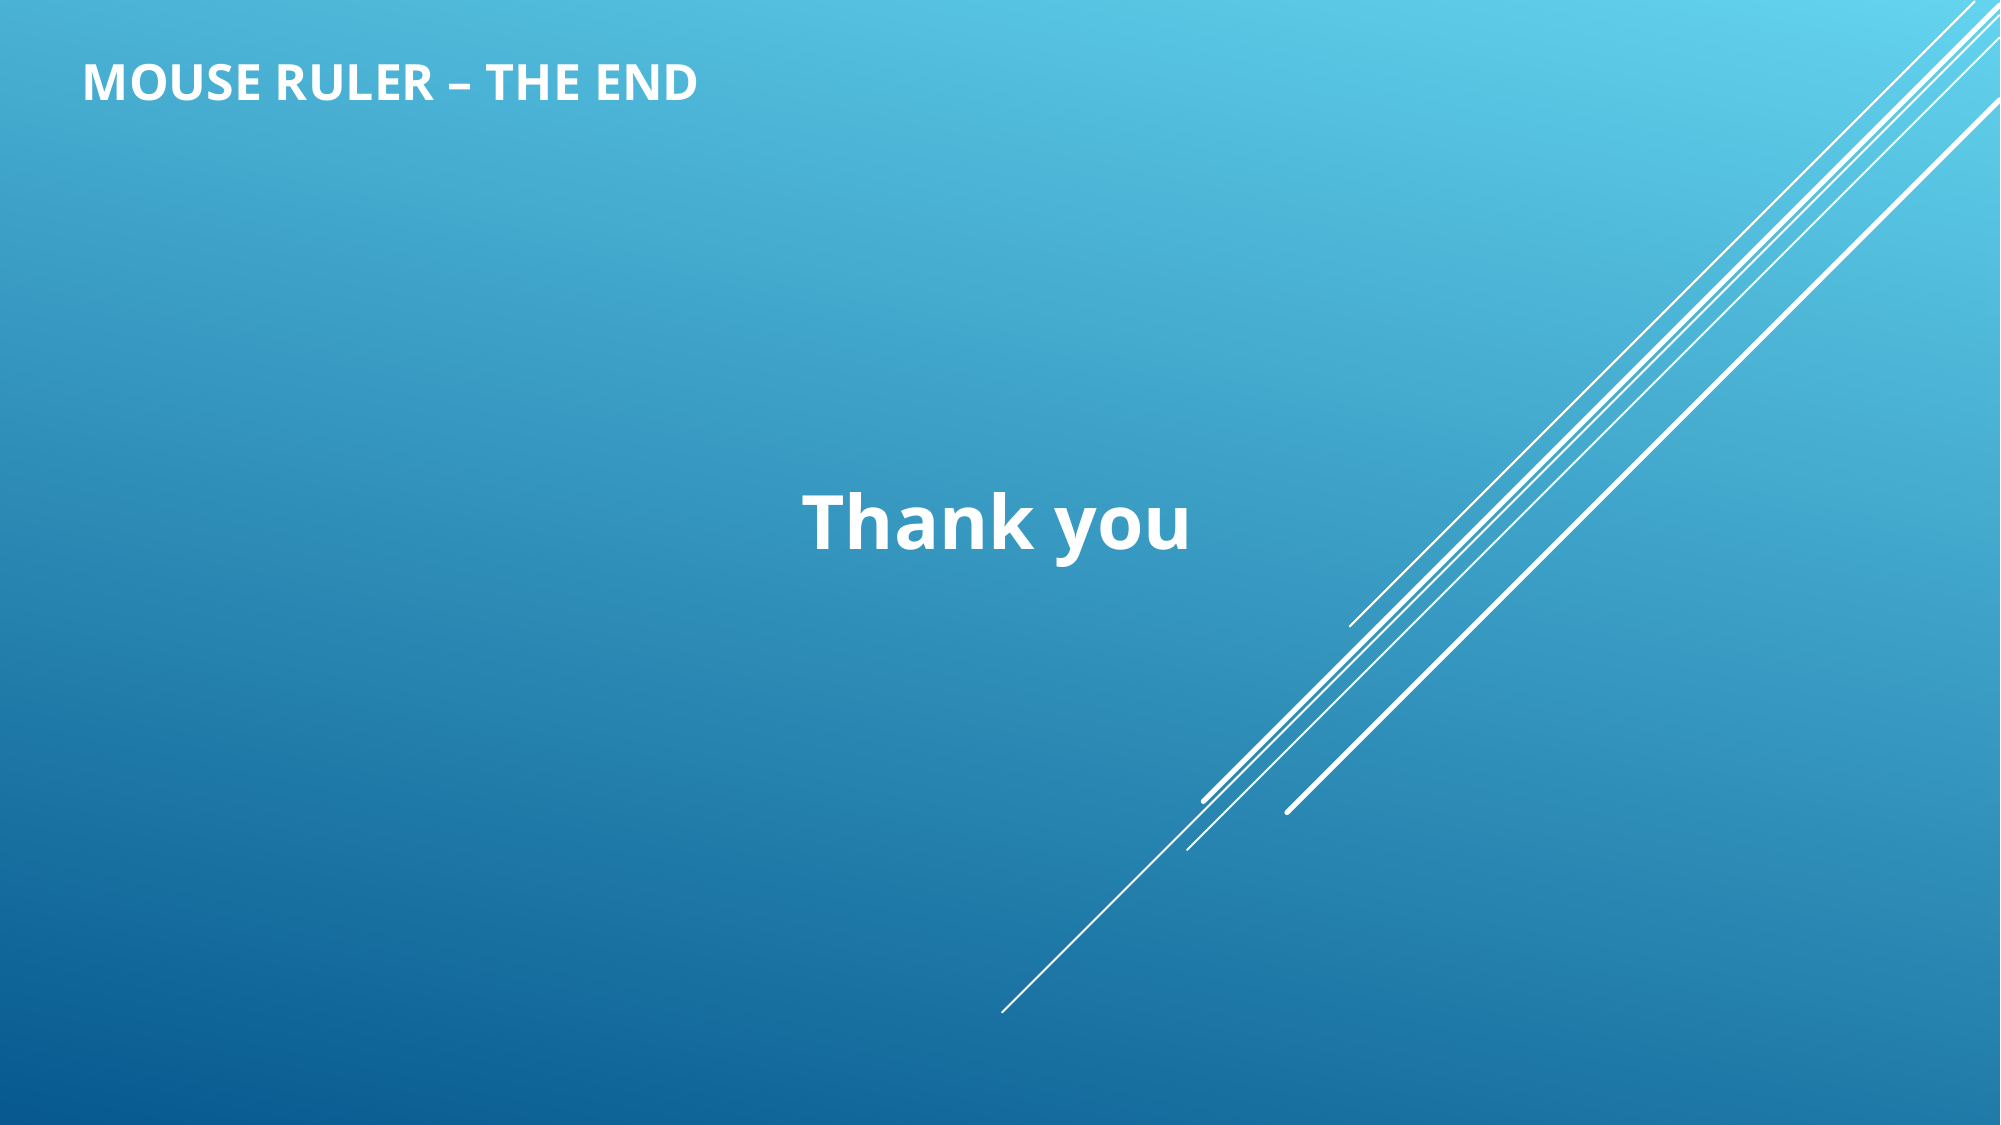

# Mouse Ruler – the end
Thank you